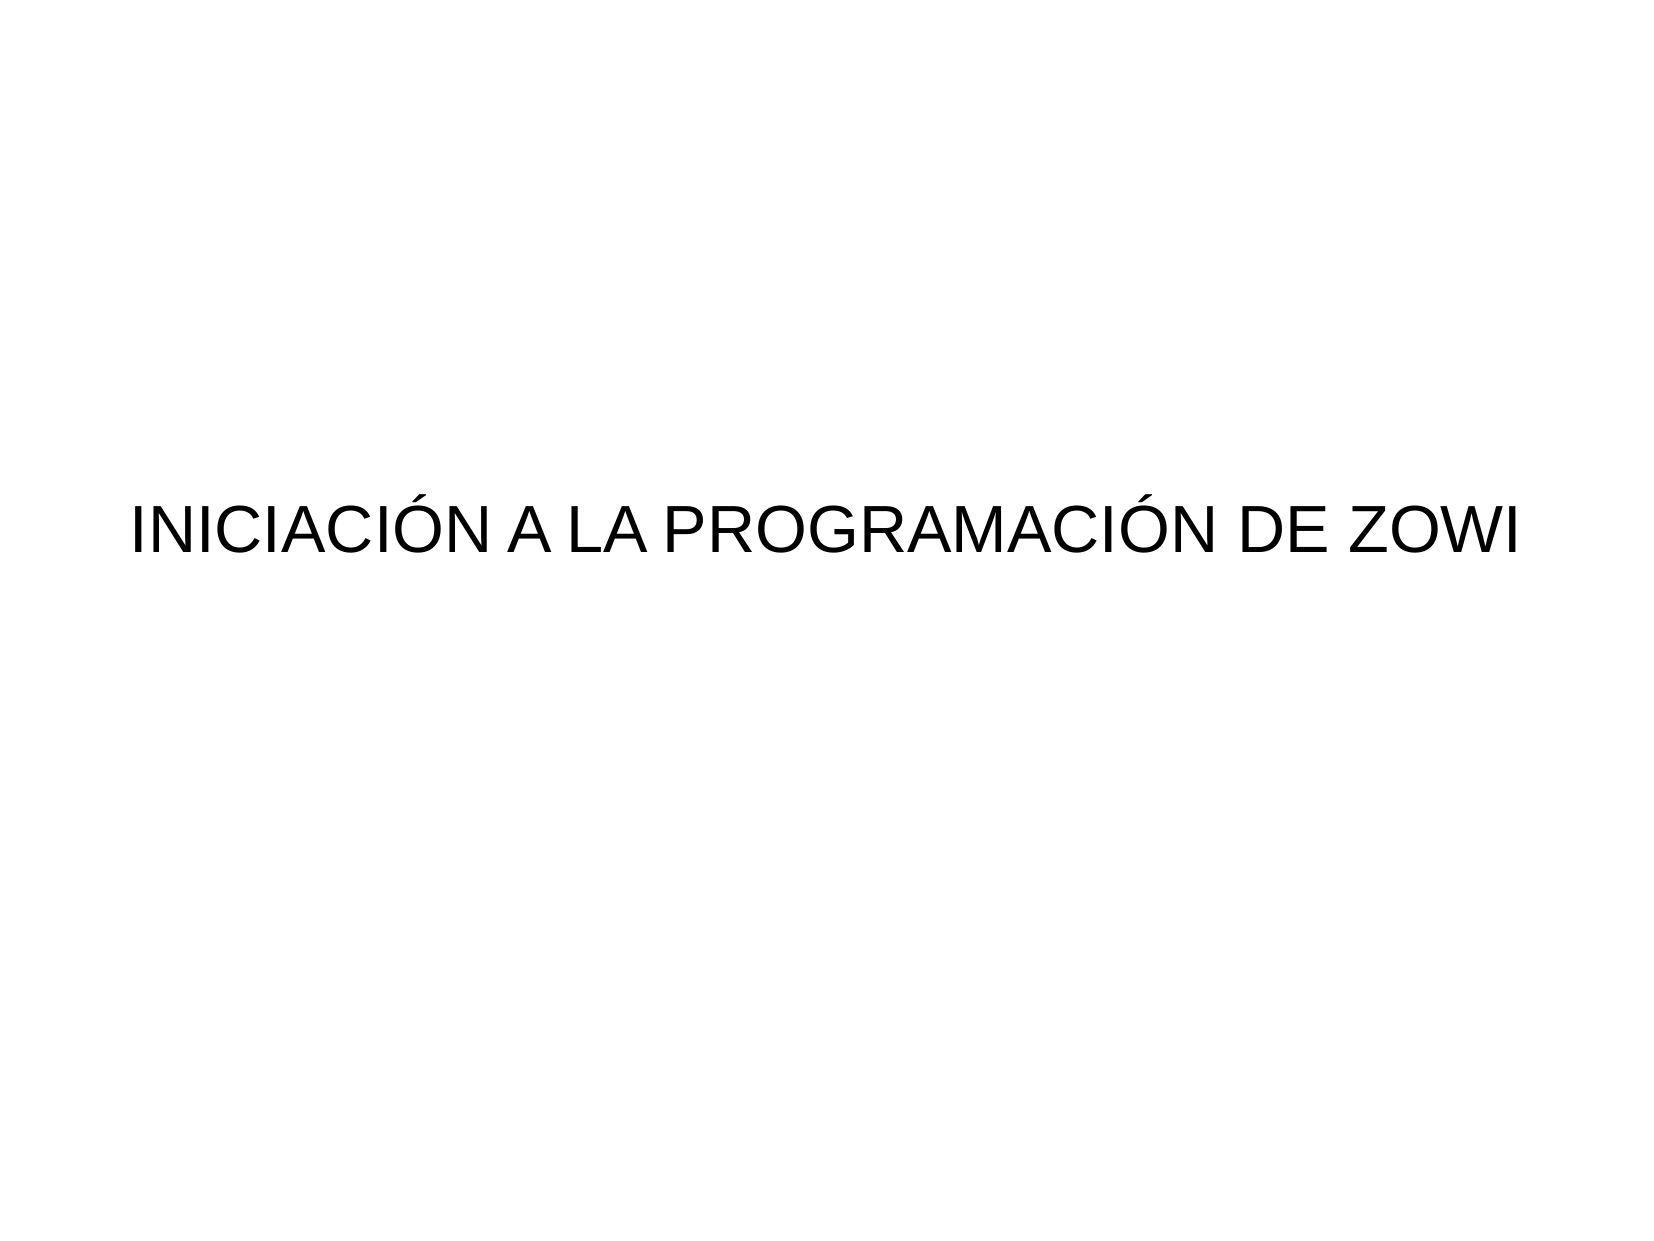

# INICIACIÓN A LA PROGRAMACIÓN DE ZOWI